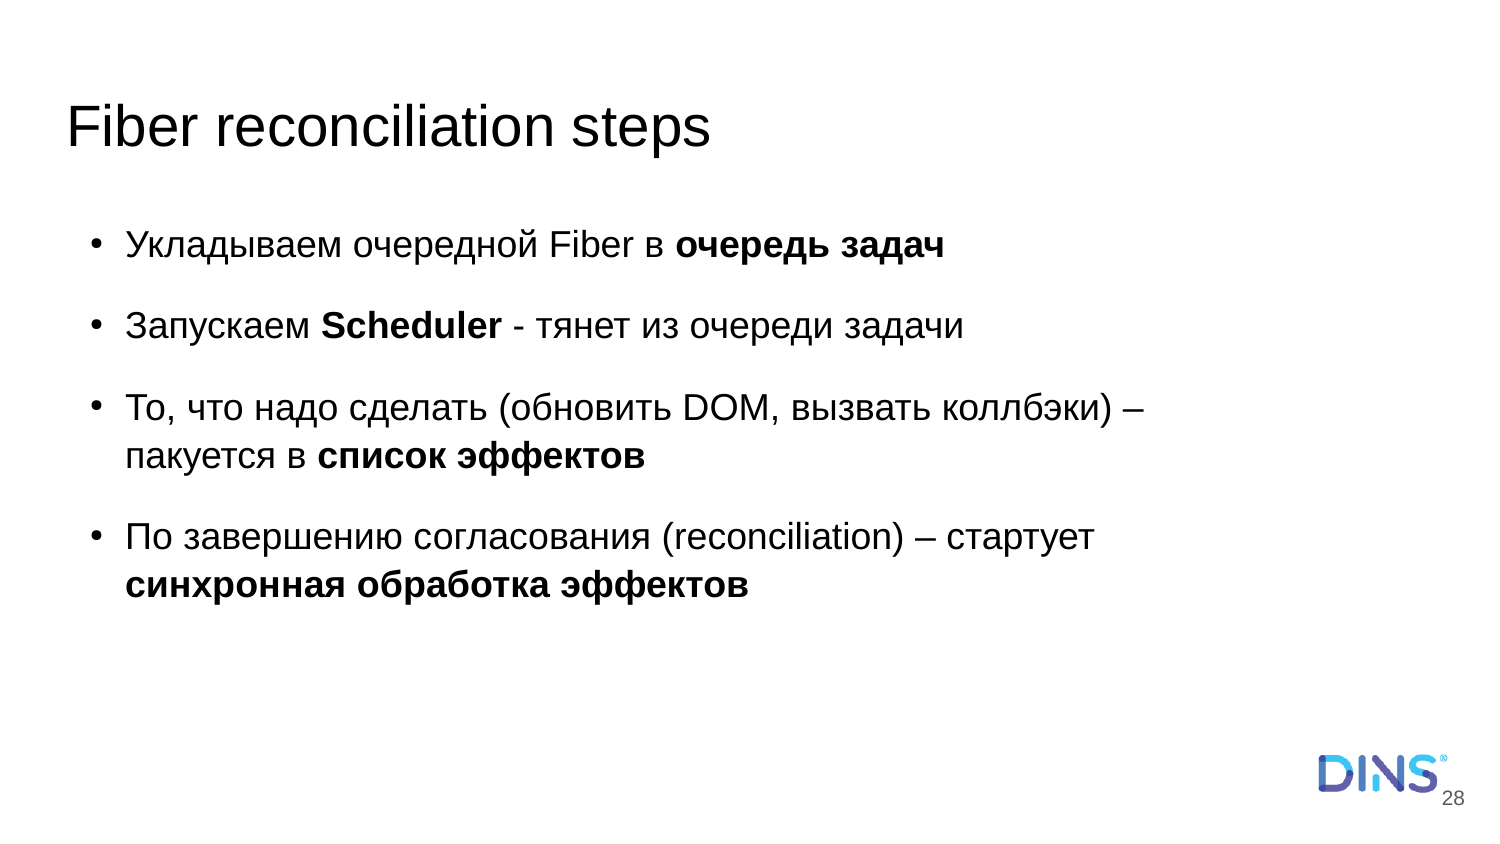

Fiber reconciliation steps
#
Укладываем очередной Fiber в очередь задач
Запускаем Scheduler - тянет из очереди задачи
То, что надо сделать (обновить DOM, вызвать коллбэки) – пакуется в список эффектов
По завершению согласования (reconciliation) – стартует синхронная обработка эффектов
28